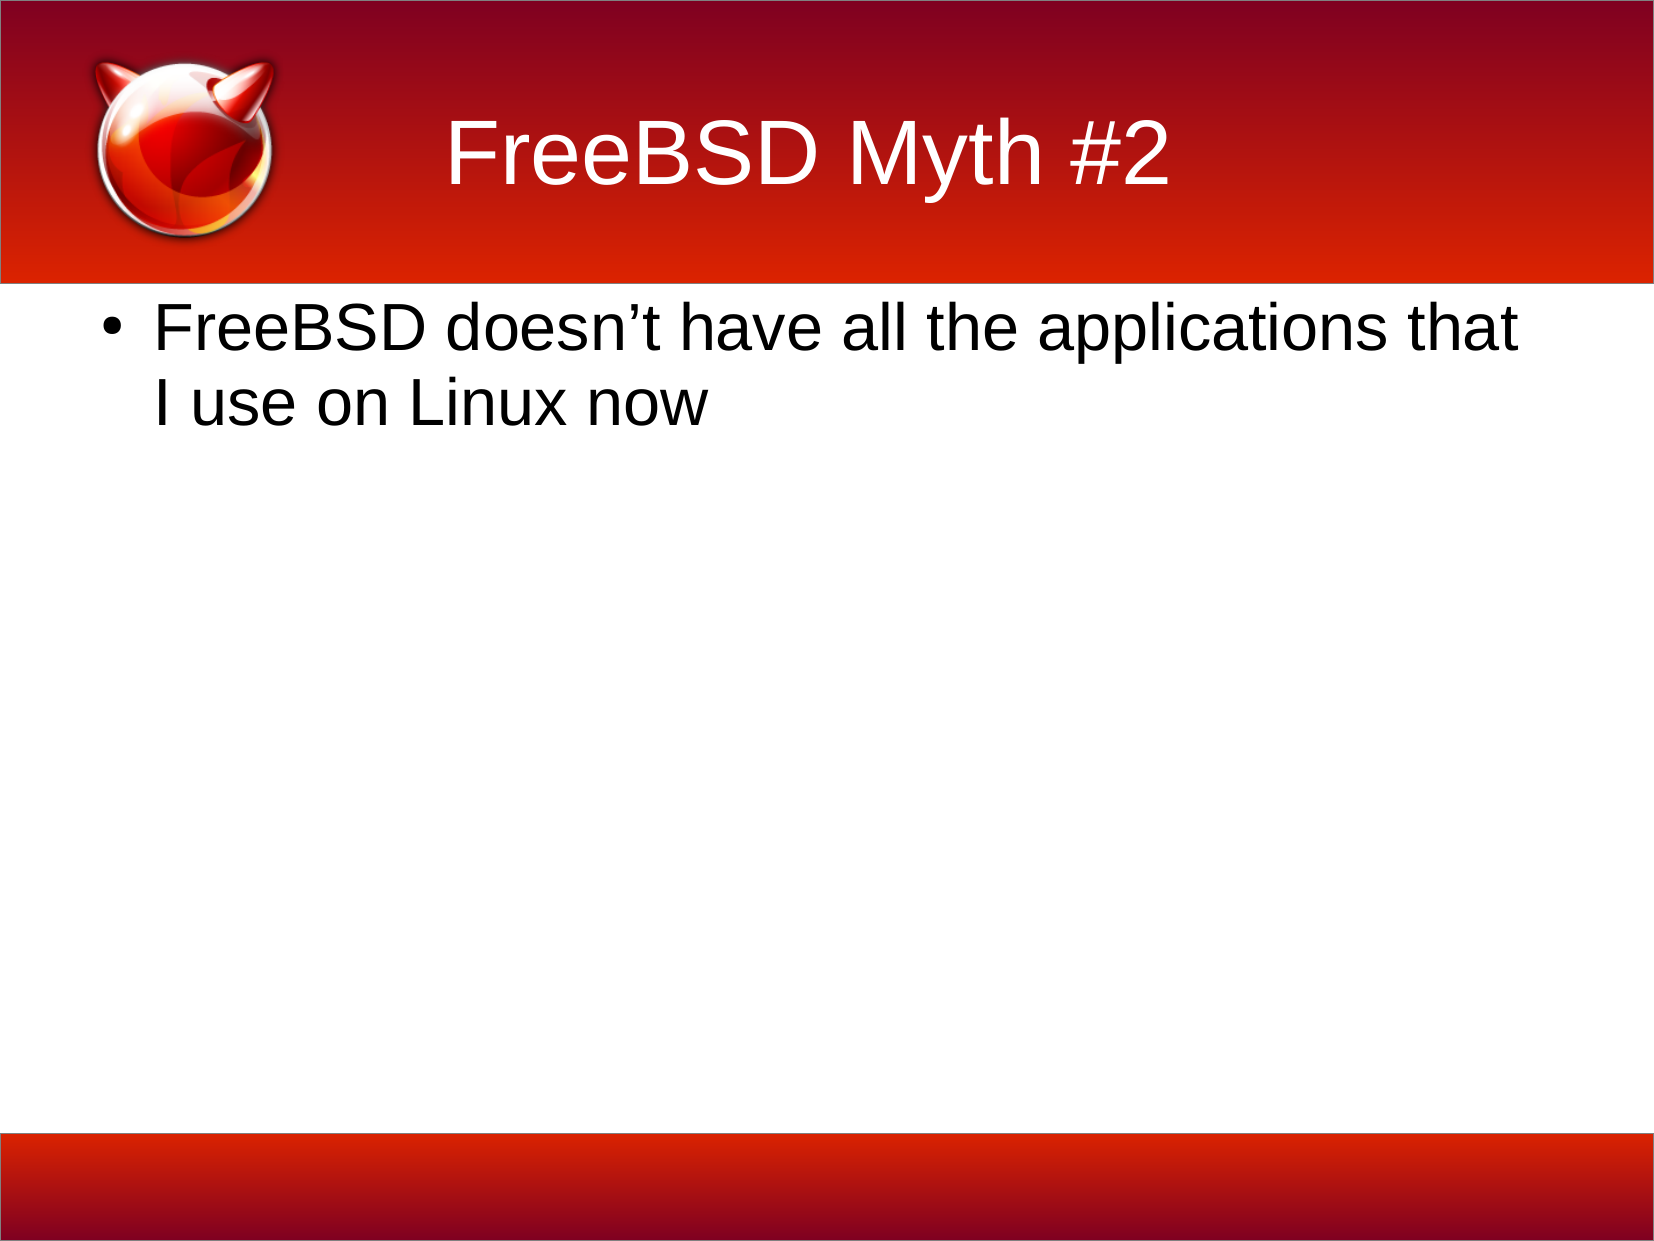

# FreeBSD Myth #2
FreeBSD doesn’t have all the applications that I use on Linux now